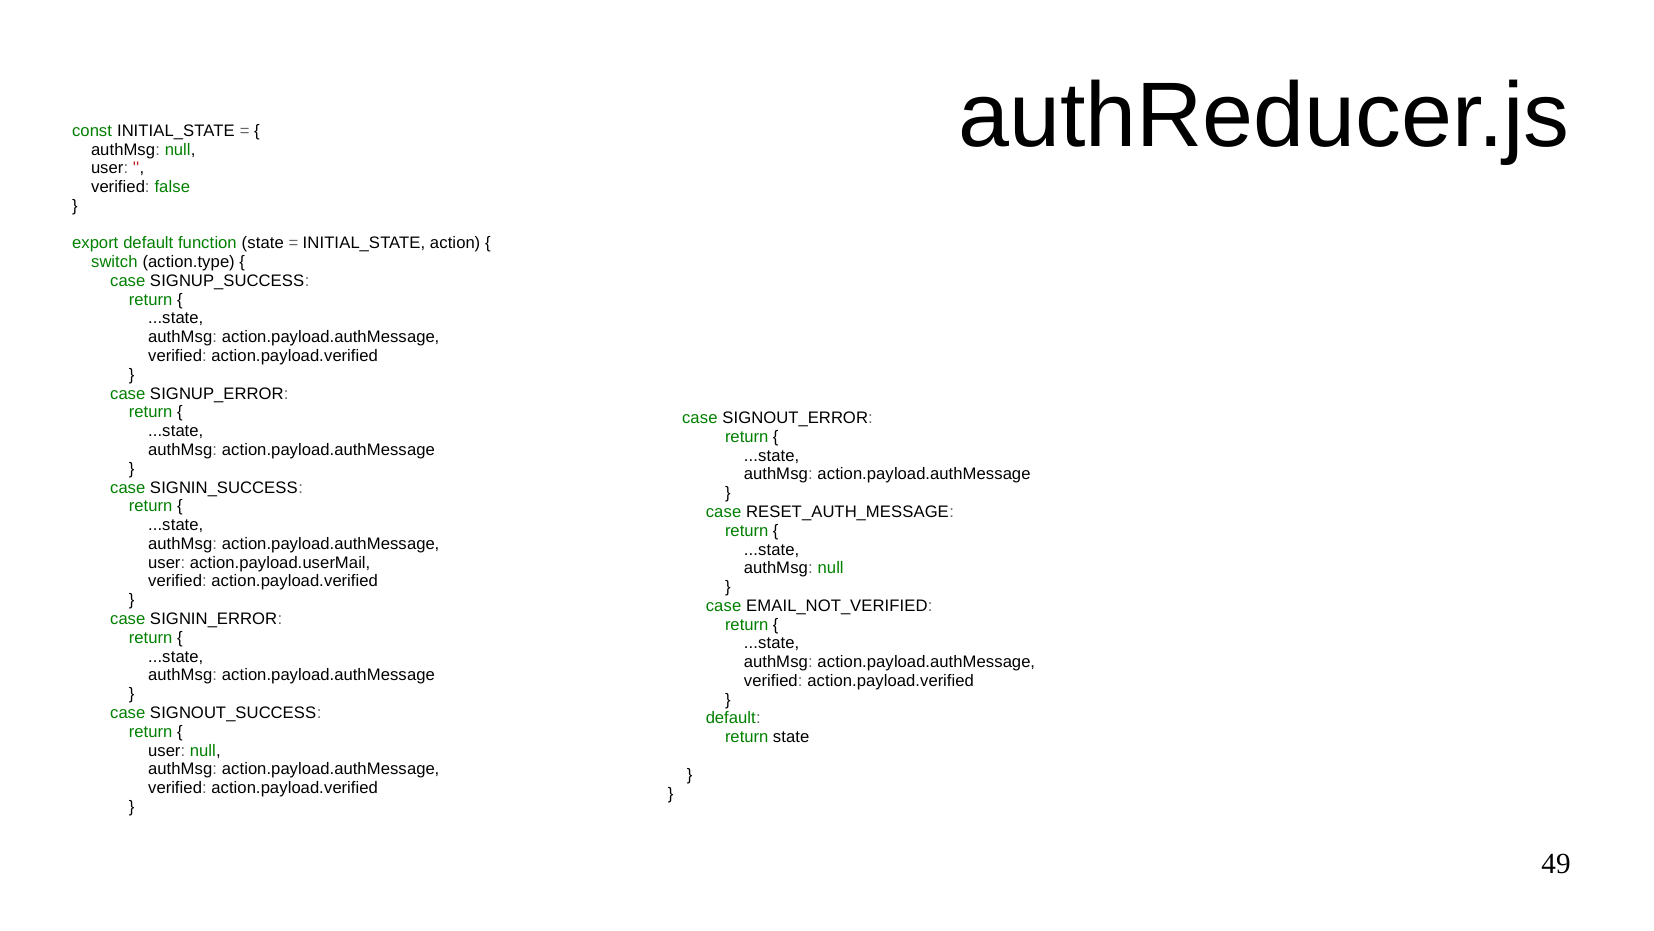

# authReducer.js
const INITIAL_STATE = {
 authMsg: null,
 user: '',
 verified: false
}
export default function (state = INITIAL_STATE, action) {
 switch (action.type) {
 case SIGNUP_SUCCESS:
 return {
 ...state,
 authMsg: action.payload.authMessage,
 verified: action.payload.verified
 }
 case SIGNUP_ERROR:
 return {
 ...state,
 authMsg: action.payload.authMessage
 }
 case SIGNIN_SUCCESS:
 return {
 ...state,
 authMsg: action.payload.authMessage,
 user: action.payload.userMail,
 verified: action.payload.verified
 }
 case SIGNIN_ERROR:
 return {
 ...state,
 authMsg: action.payload.authMessage
 }
 case SIGNOUT_SUCCESS:
 return {
 user: null,
 authMsg: action.payload.authMessage,
 verified: action.payload.verified
 }
 case SIGNOUT_ERROR:
 return {
 ...state,
 authMsg: action.payload.authMessage
 }
 case RESET_AUTH_MESSAGE:
 return {
 ...state,
 authMsg: null
 }
 case EMAIL_NOT_VERIFIED:
 return {
 ...state,
 authMsg: action.payload.authMessage,
 verified: action.payload.verified
 }
 default:
 return state
 }
}
49